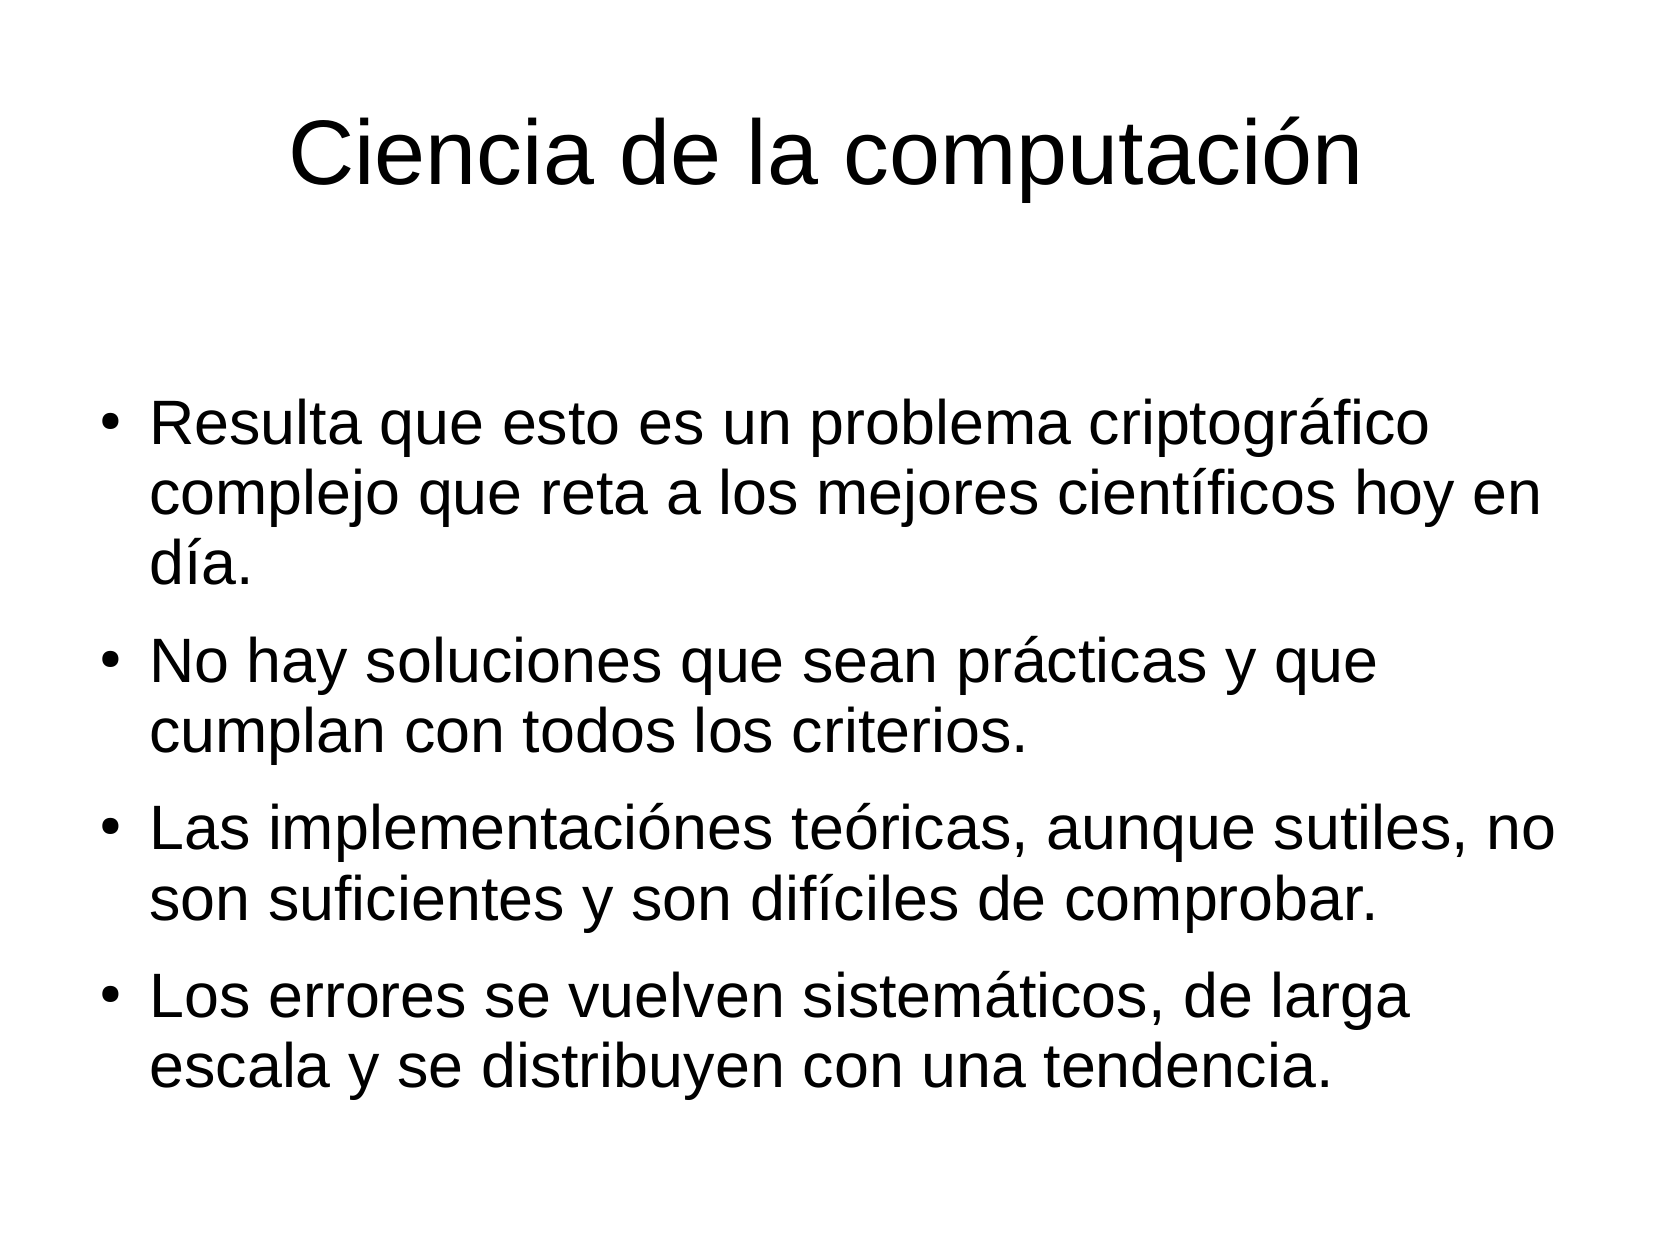

# Ciencia de la computación
Resulta que esto es un problema criptográfico complejo que reta a los mejores científicos hoy en día.
No hay soluciones que sean prácticas y que cumplan con todos los criterios.
Las implementaciónes teóricas, aunque sutiles, no son suficientes y son difíciles de comprobar.
Los errores se vuelven sistemáticos, de larga escala y se distribuyen con una tendencia.